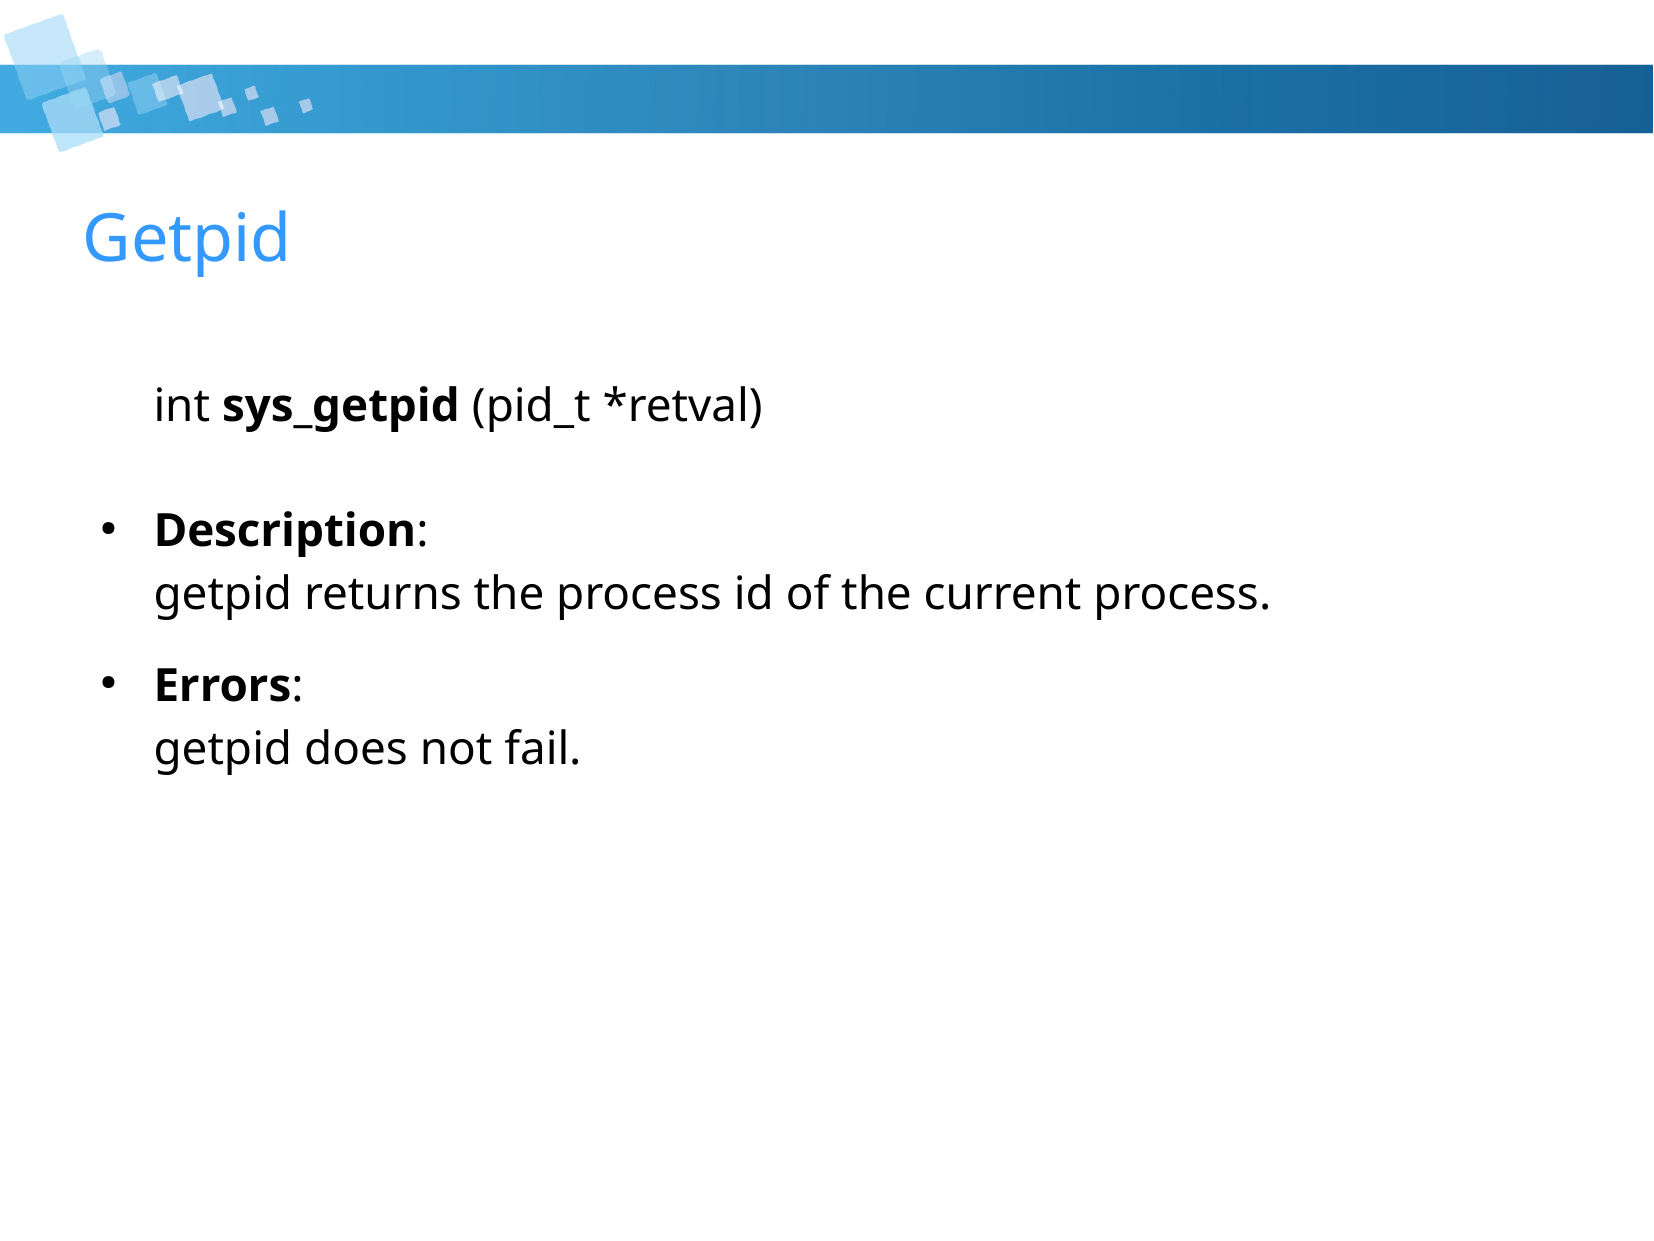

# Getpid
int sys_getpid (pid_t *retval)
Description:
getpid returns the process id of the current process.
Errors:
getpid does not fail.